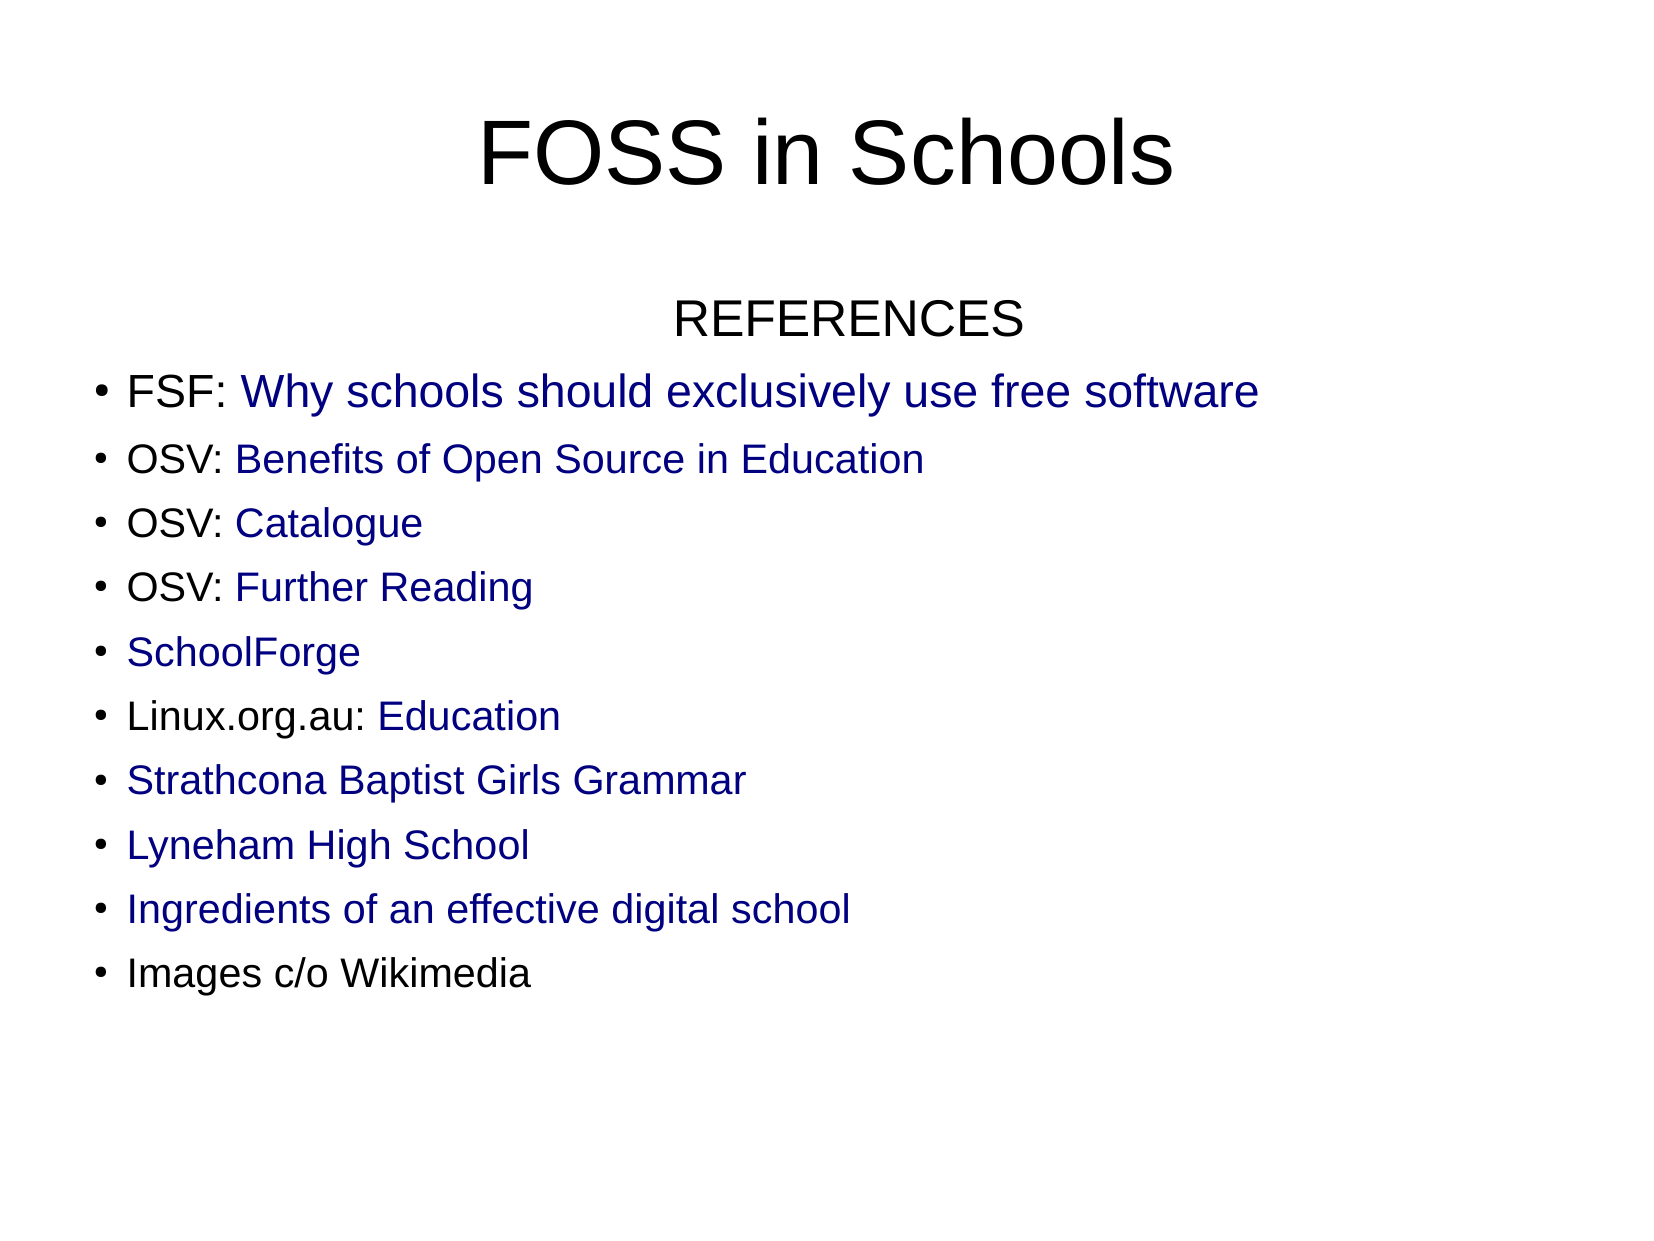

# FOSS in Schools
REFERENCES
FSF: Why schools should exclusively use free software
OSV: Benefits of Open Source in Education
OSV: Catalogue
OSV: Further Reading
SchoolForge
Linux.org.au: Education
Strathcona Baptist Girls Grammar
Lyneham High School
Ingredients of an effective digital school
Images c/o Wikimedia